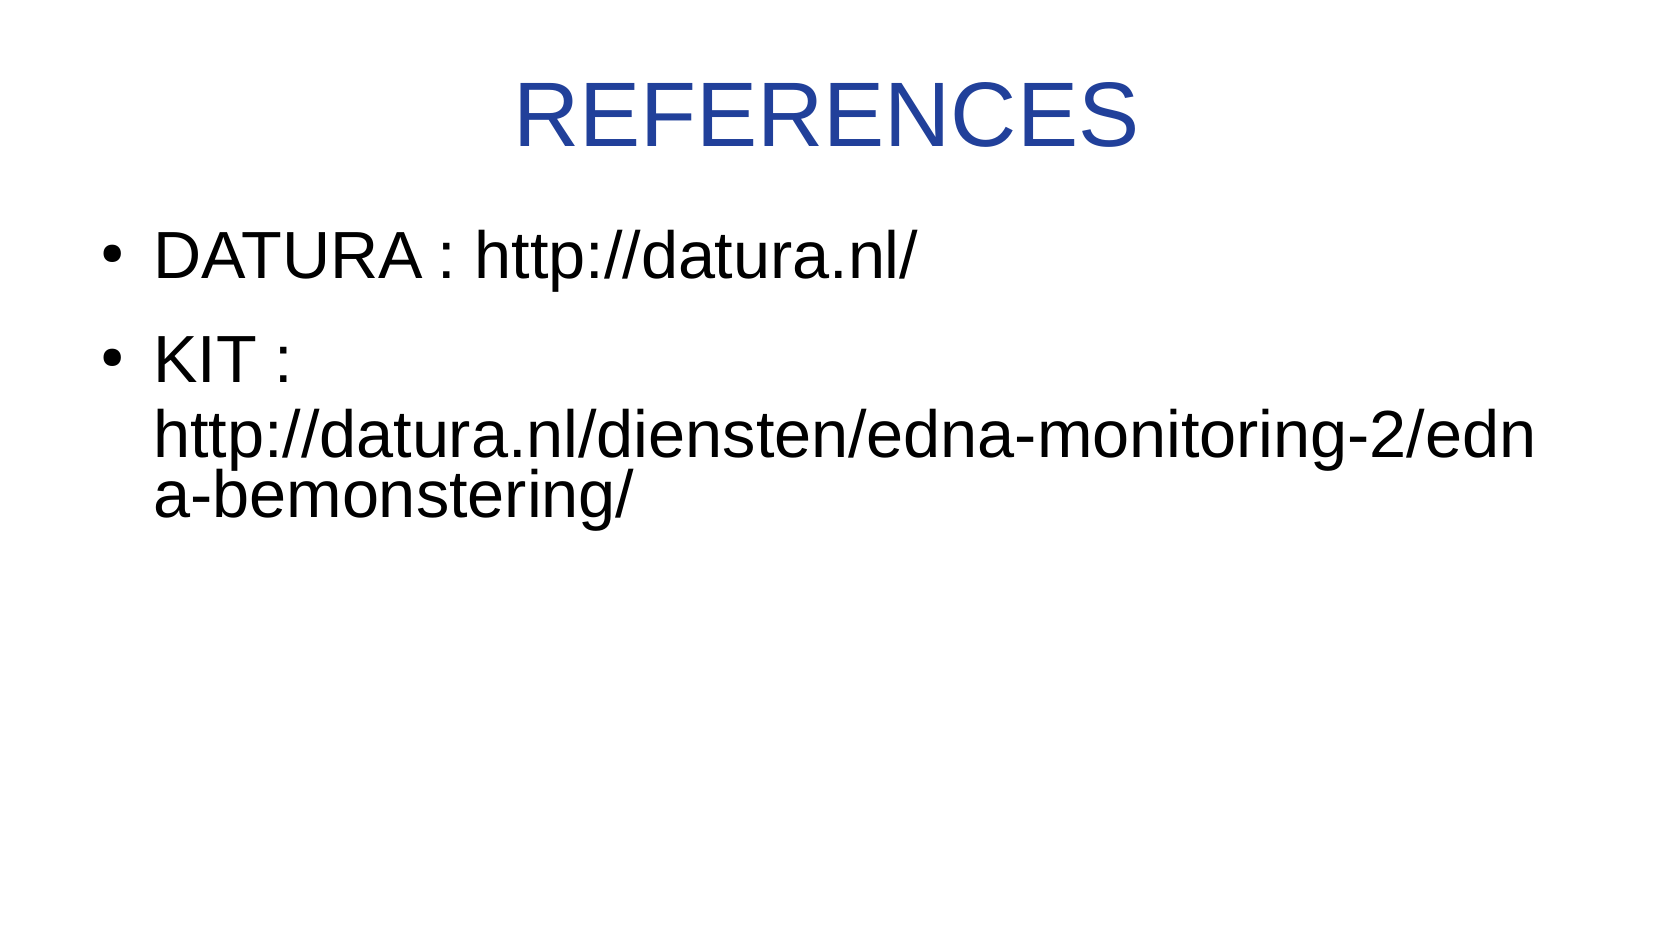

# REFERENCES
DATURA : http://datura.nl/
KIT : http://datura.nl/diensten/edna-monitoring-2/edna-bemonstering/